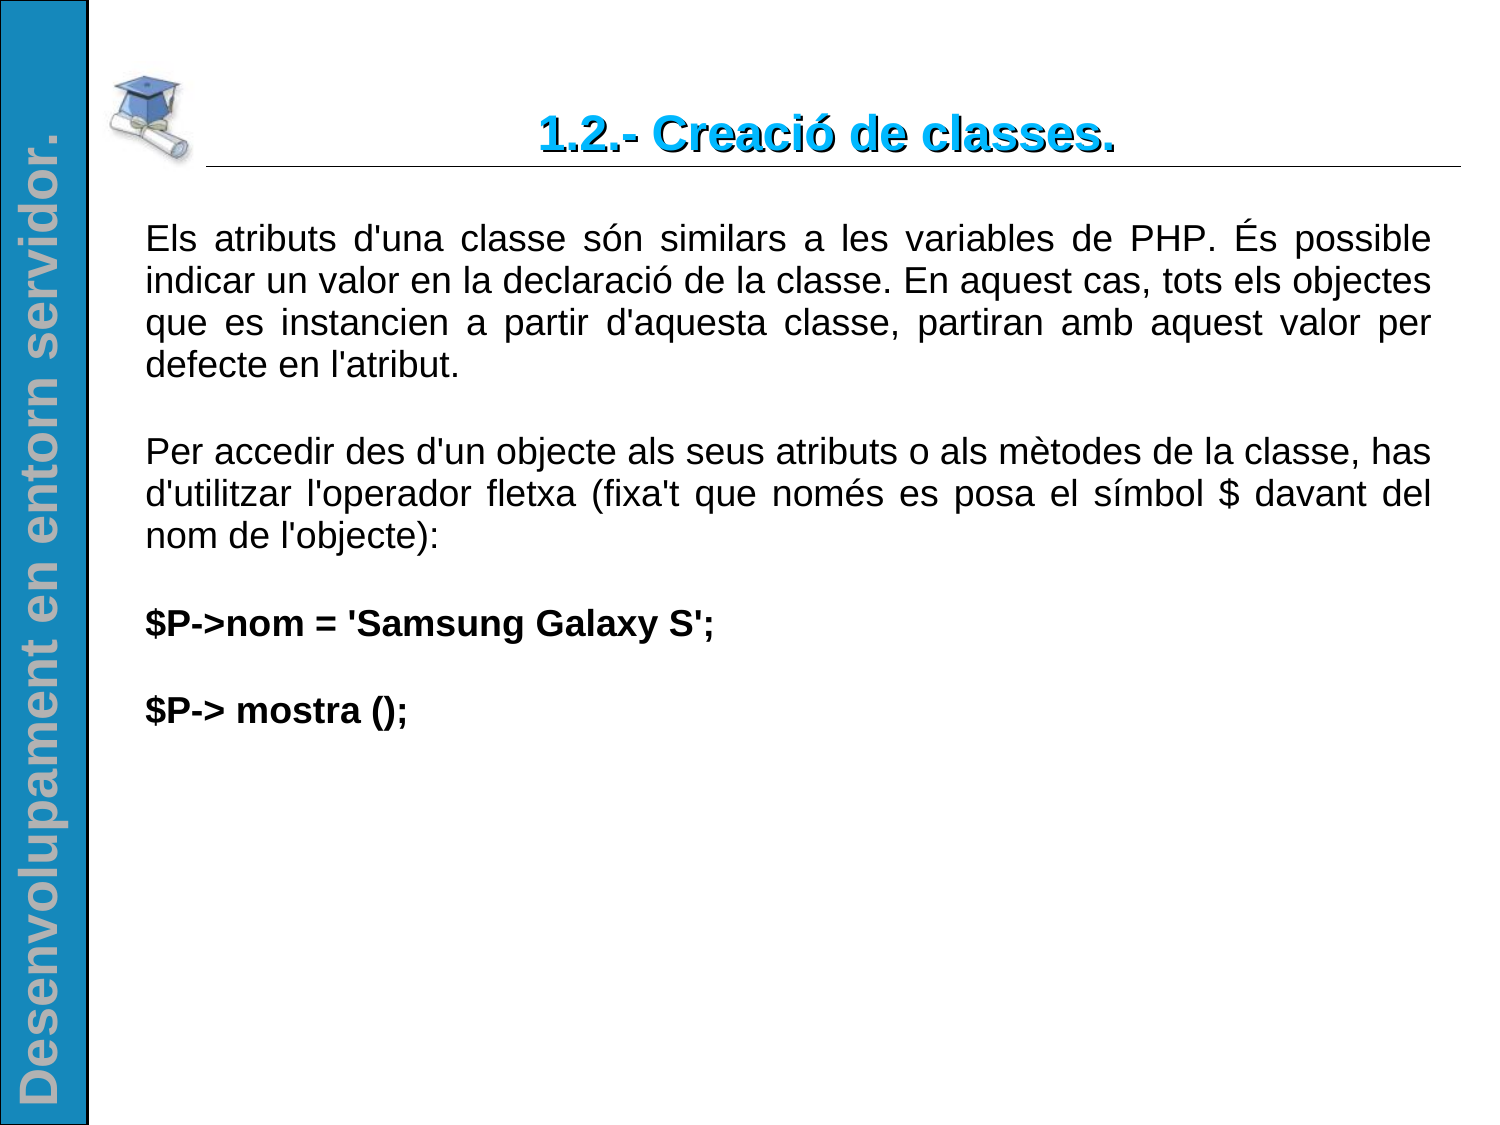

# 1.2.- Creació de classes.
Els atributs d'una classe són similars a les variables de PHP. És possible indicar un valor en la declaració de la classe. En aquest cas, tots els objectes que es instancien a partir d'aquesta classe, partiran amb aquest valor per defecte en l'atribut.
Per accedir des d'un objecte als seus atributs o als mètodes de la classe, has d'utilitzar l'operador fletxa (fixa't que només es posa el símbol $ davant del nom de l'objecte):
$P->nom = 'Samsung Galaxy S';
$P-> mostra ();